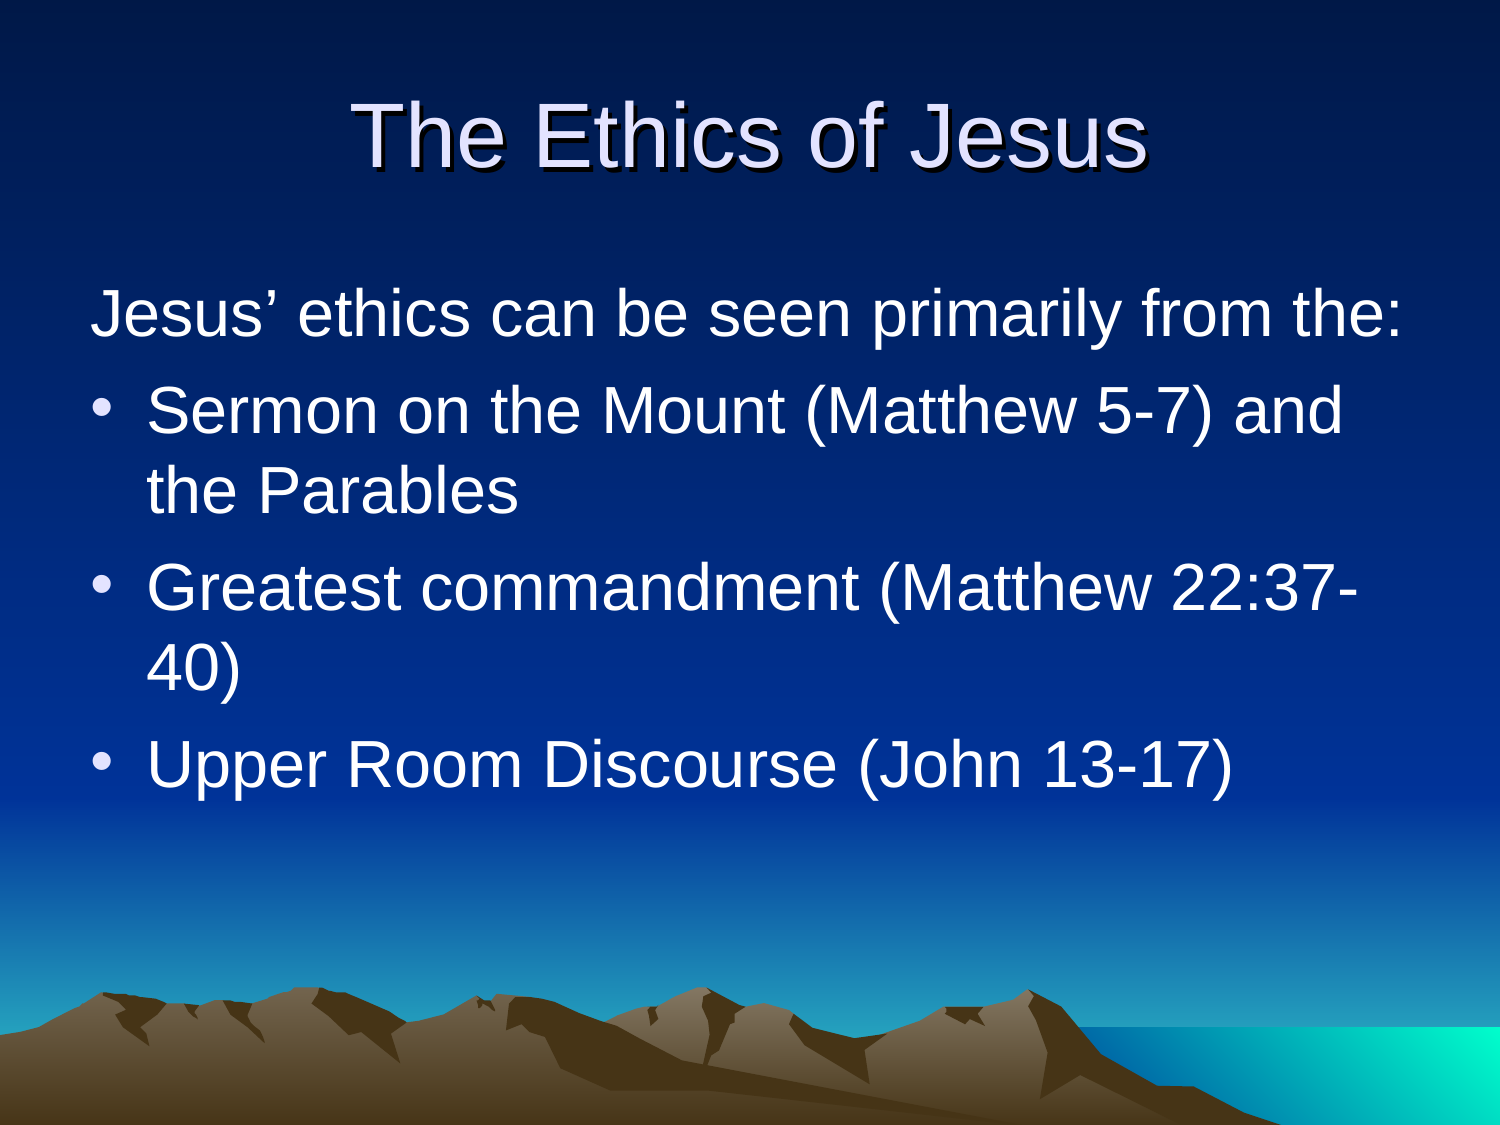

# The Ethics of Jesus
Jesus’ ethics can be seen primarily from the:
Sermon on the Mount (Matthew 5-7) and the Parables
Greatest commandment (Matthew 22:37-40)
Upper Room Discourse (John 13-17)